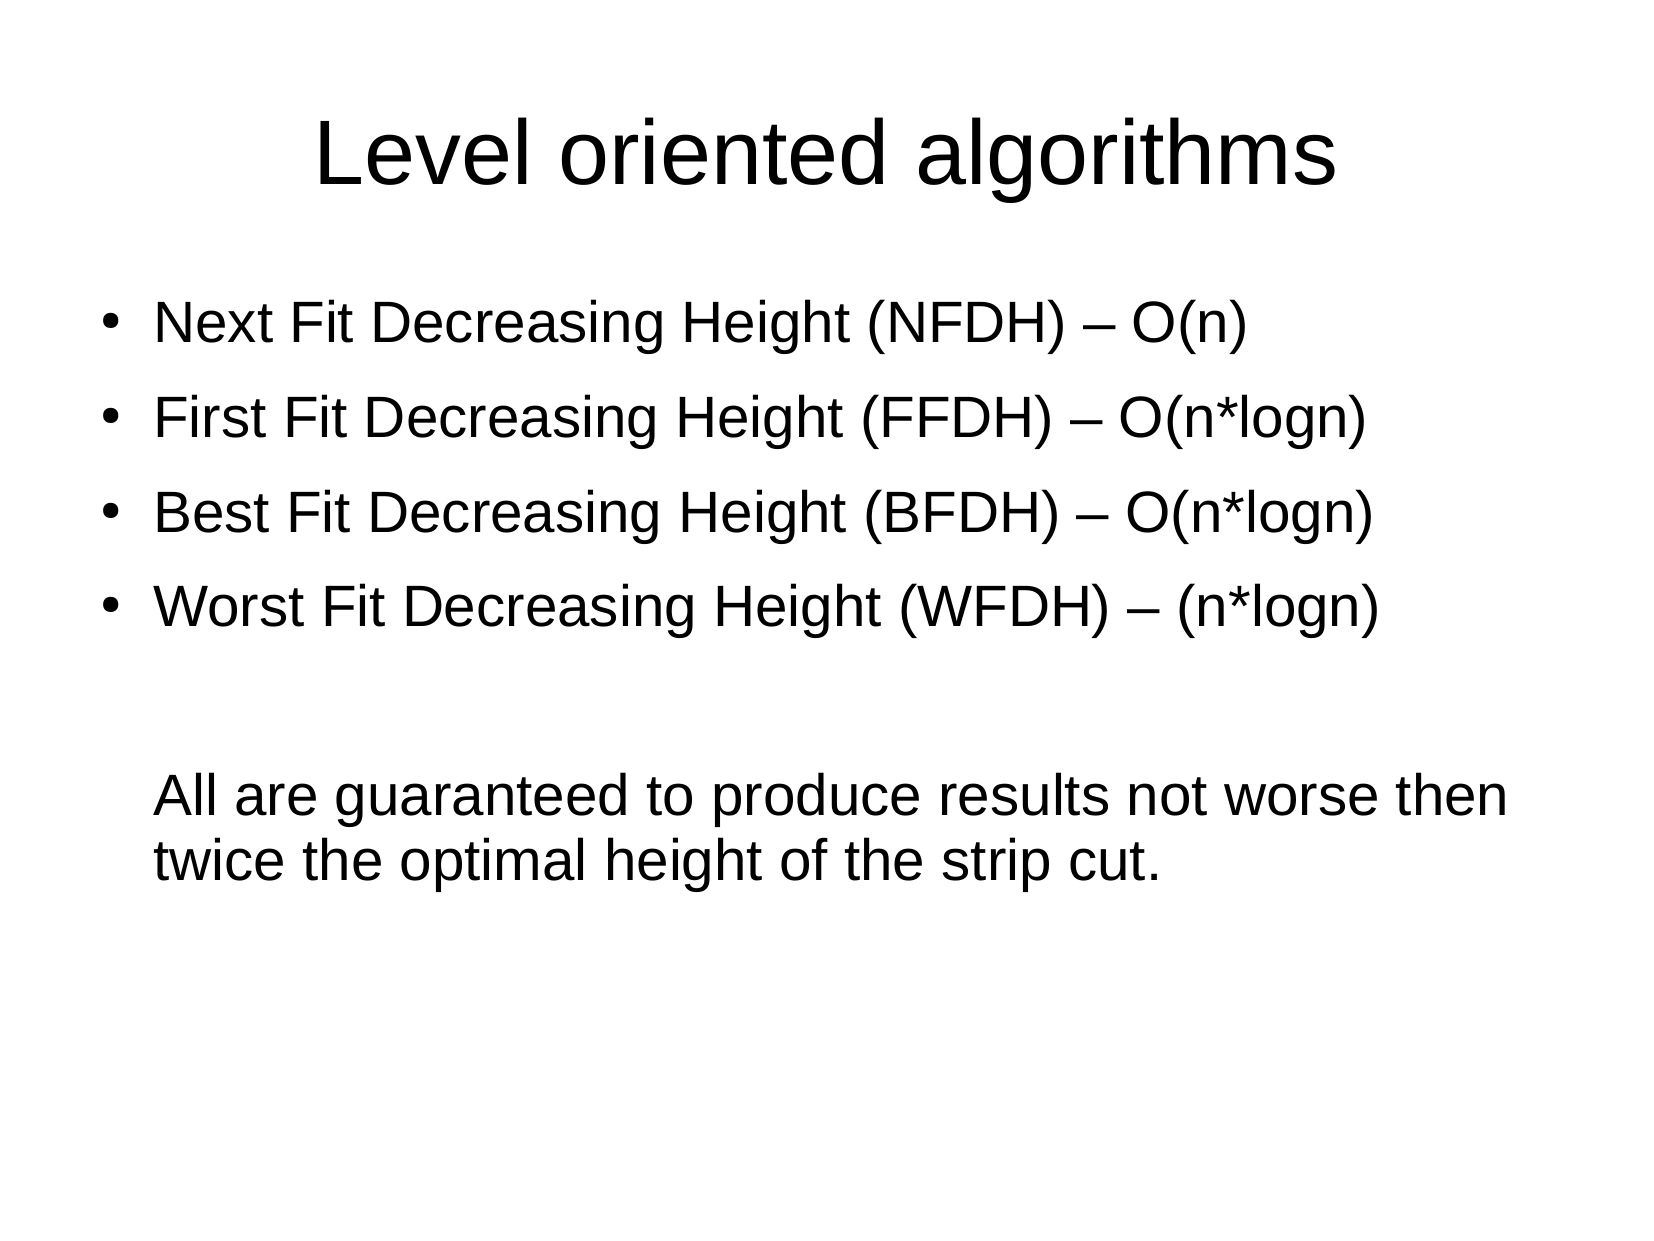

# Level oriented algorithms
Next Fit Decreasing Height (NFDH) – O(n)
First Fit Decreasing Height (FFDH) – O(n*logn)
Best Fit Decreasing Height (BFDH) – O(n*logn)
Worst Fit Decreasing Height (WFDH) – (n*logn)
All are guaranteed to produce results not worse then twice the optimal height of the strip cut.